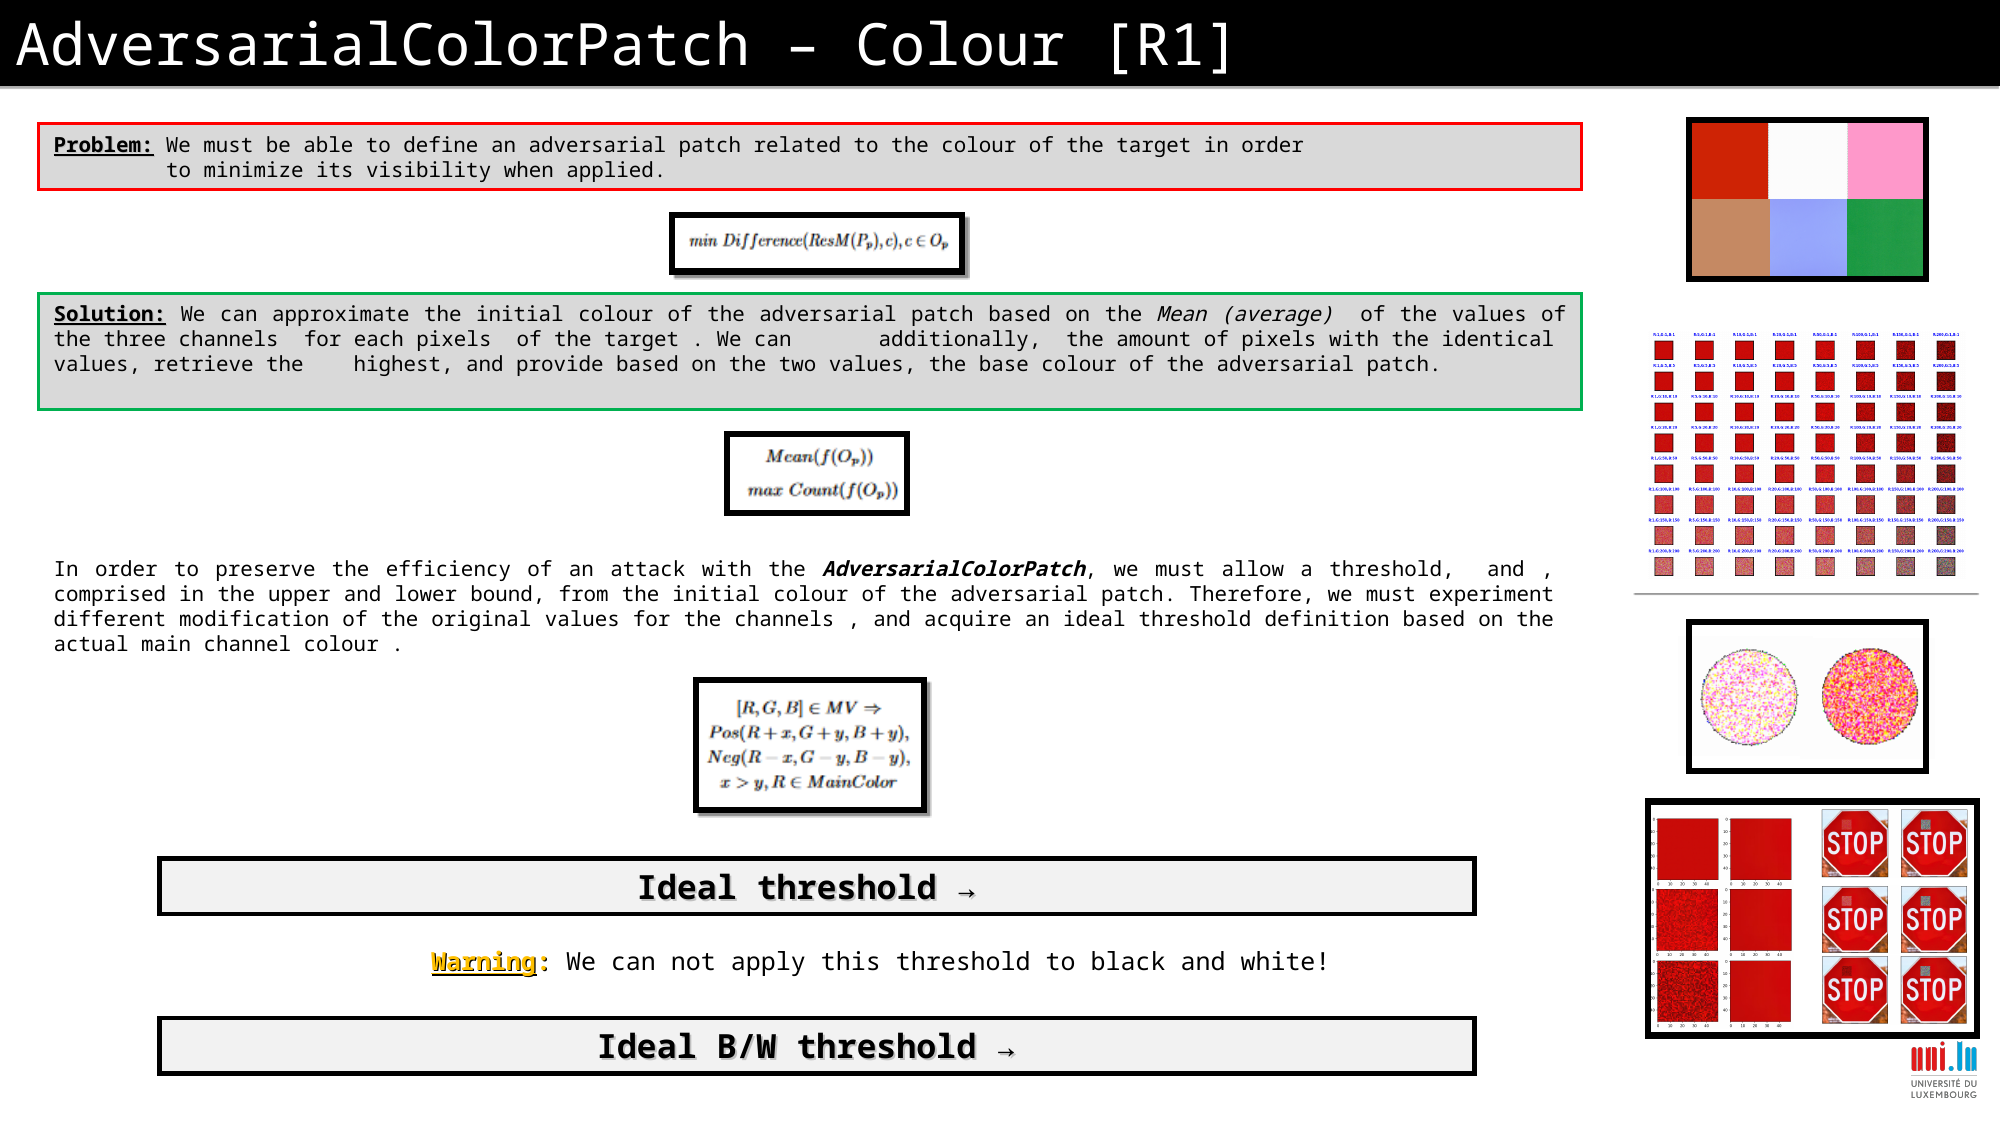

AdversarialColorPatch – Colour [R1]
Problem: We must be able to define an adversarial patch related to the colour of the target in order
 to minimize its visibility when applied.
Solution: We can approximate the initial colour of the adversarial patch based on the Mean (average) 	of the values of the three channels for each pixels of the target . We can 	additionally, the amount of pixels with the identical values, retrieve the 	highest, and provide based on the two values, the base colour of the adversarial patch.
In order to preserve the efficiency of an attack with the AdversarialColorPatch, we must allow a threshold, and , comprised in the upper and lower bound, from the initial colour of the adversarial patch. Therefore, we must experiment different modification of the original values for the channels , and acquire an ideal threshold definition based on the actual main channel colour .
Ideal threshold →
Warning: We can not apply this threshold to black and white!
Ideal B/W threshold →